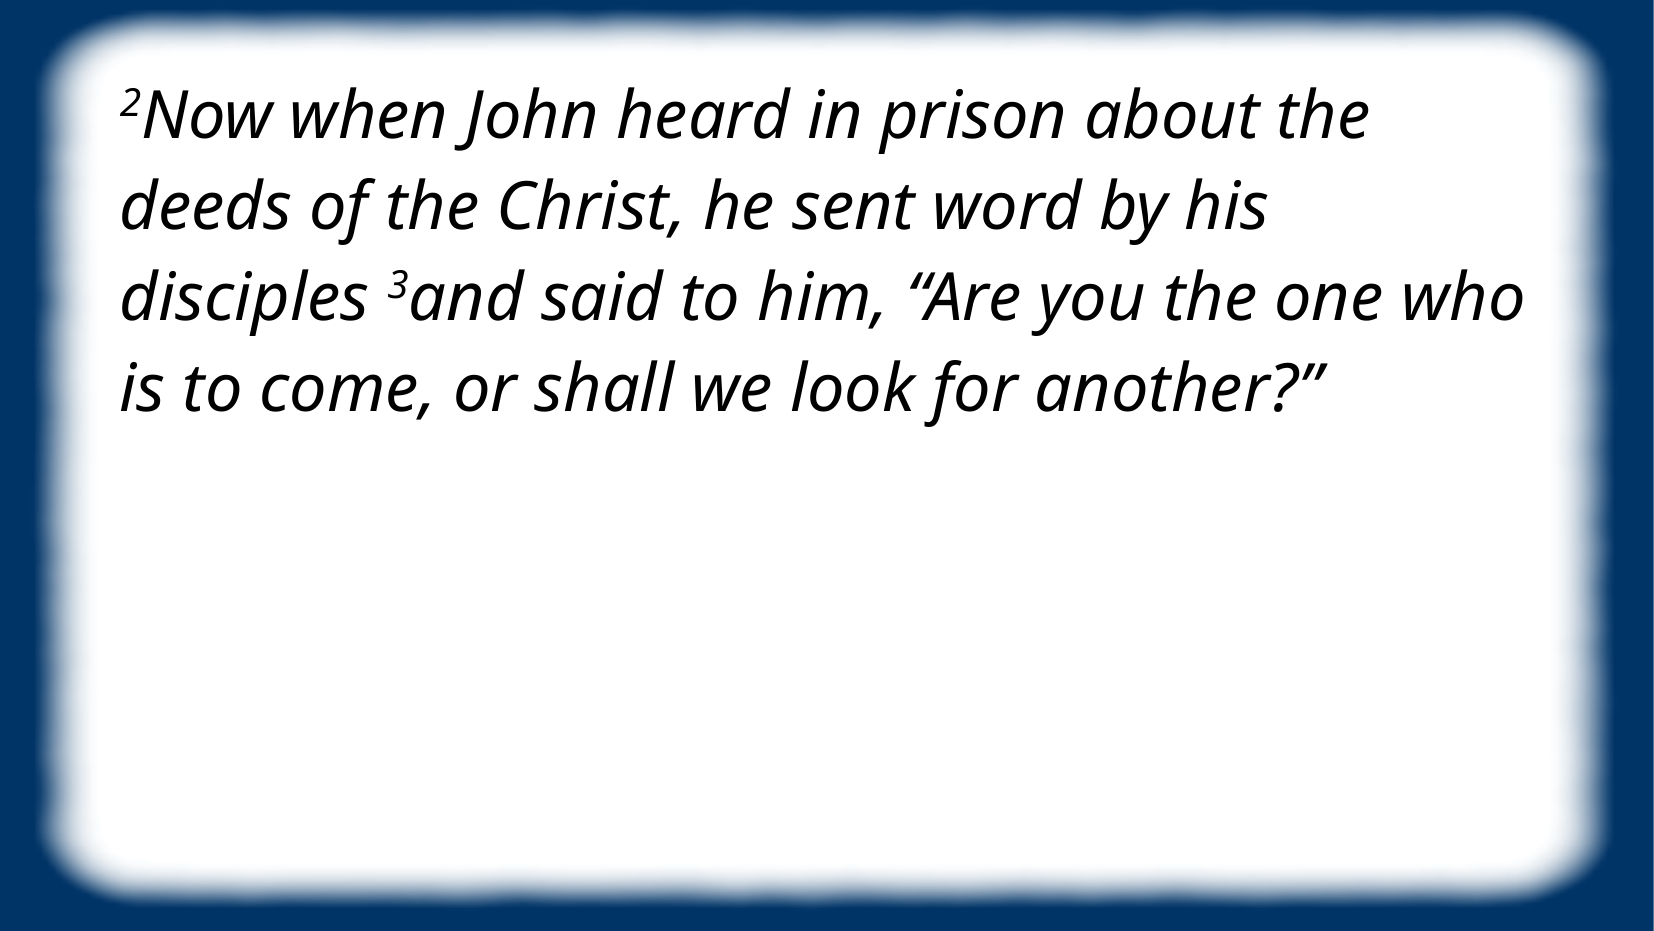

2Now when John heard in prison about the deeds of the Christ, he sent word by his disciples 3and said to him, “Are you the one who is to come, or shall we look for another?”